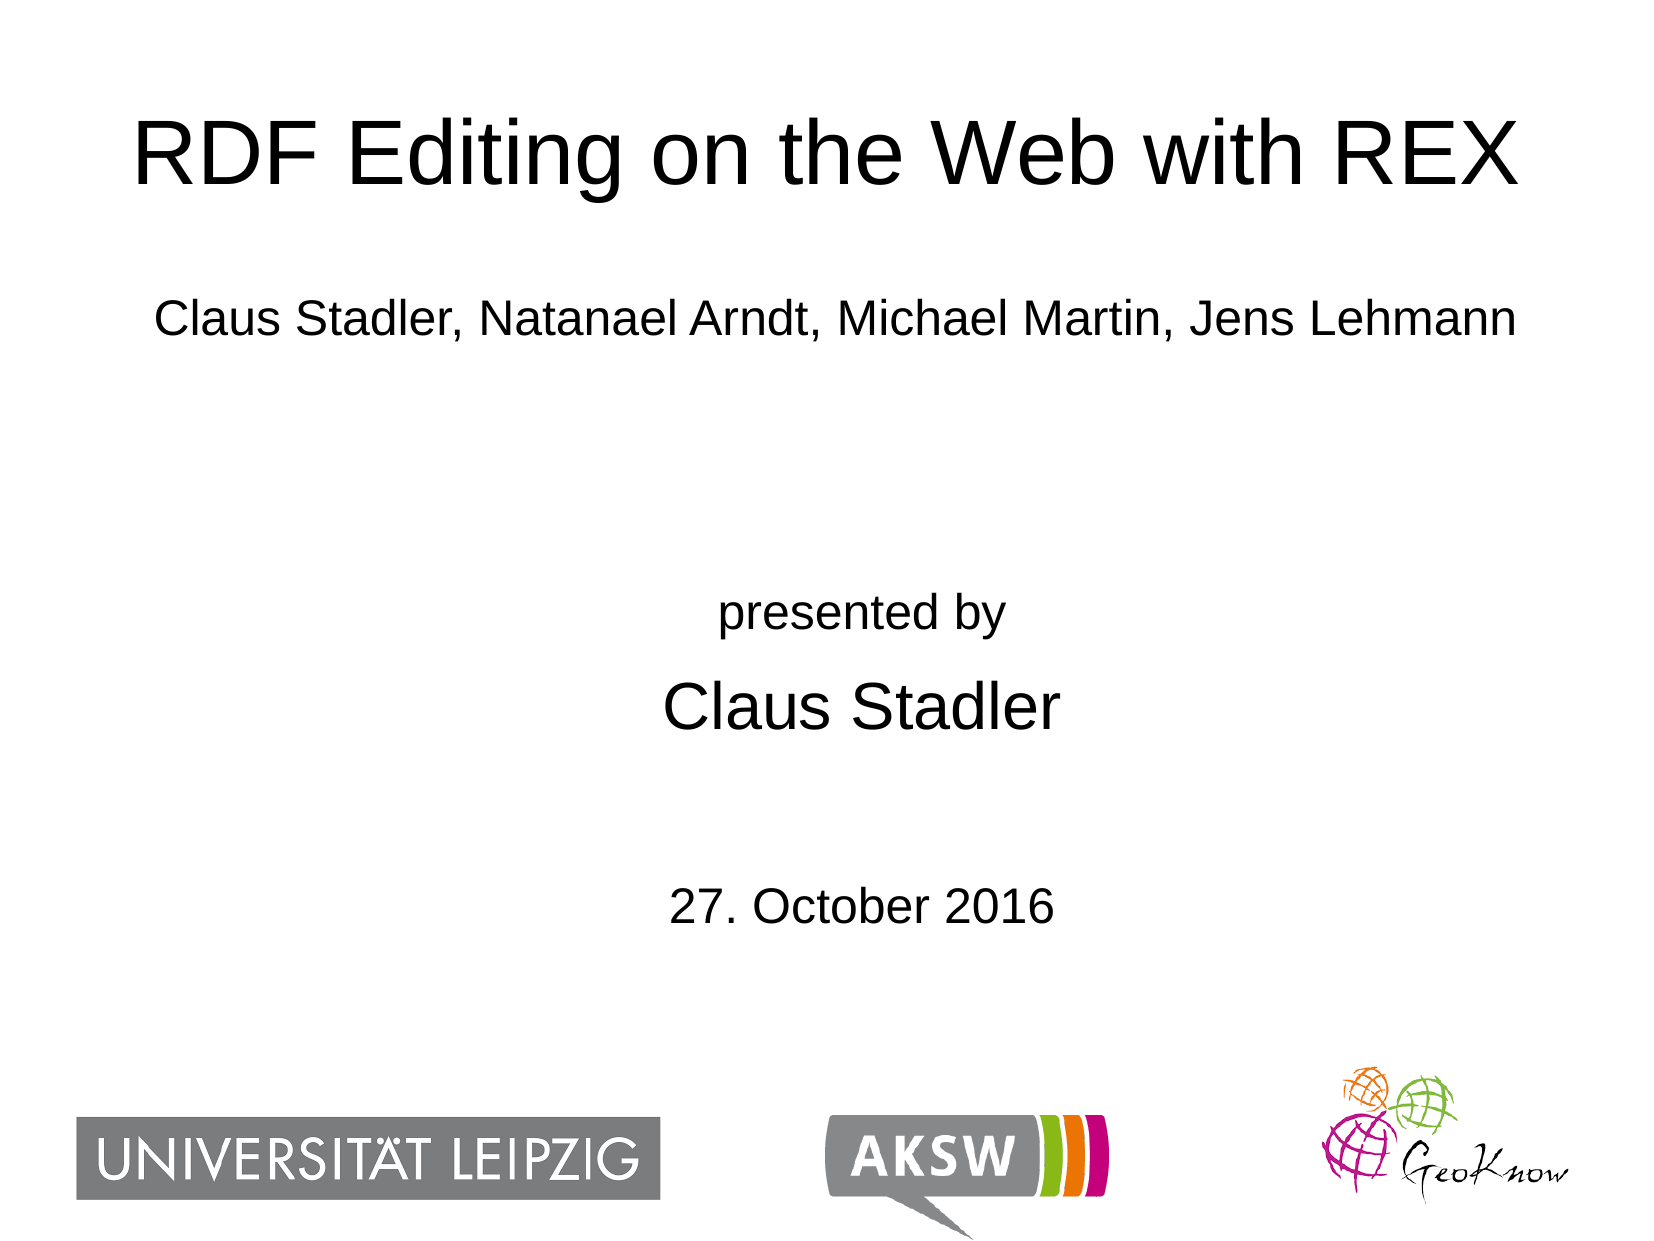

# RDF Editing on the Web with REX
Claus Stadler, Natanael Arndt, Michael Martin, Jens Lehmann
presented by
Claus Stadler
27. October 2016